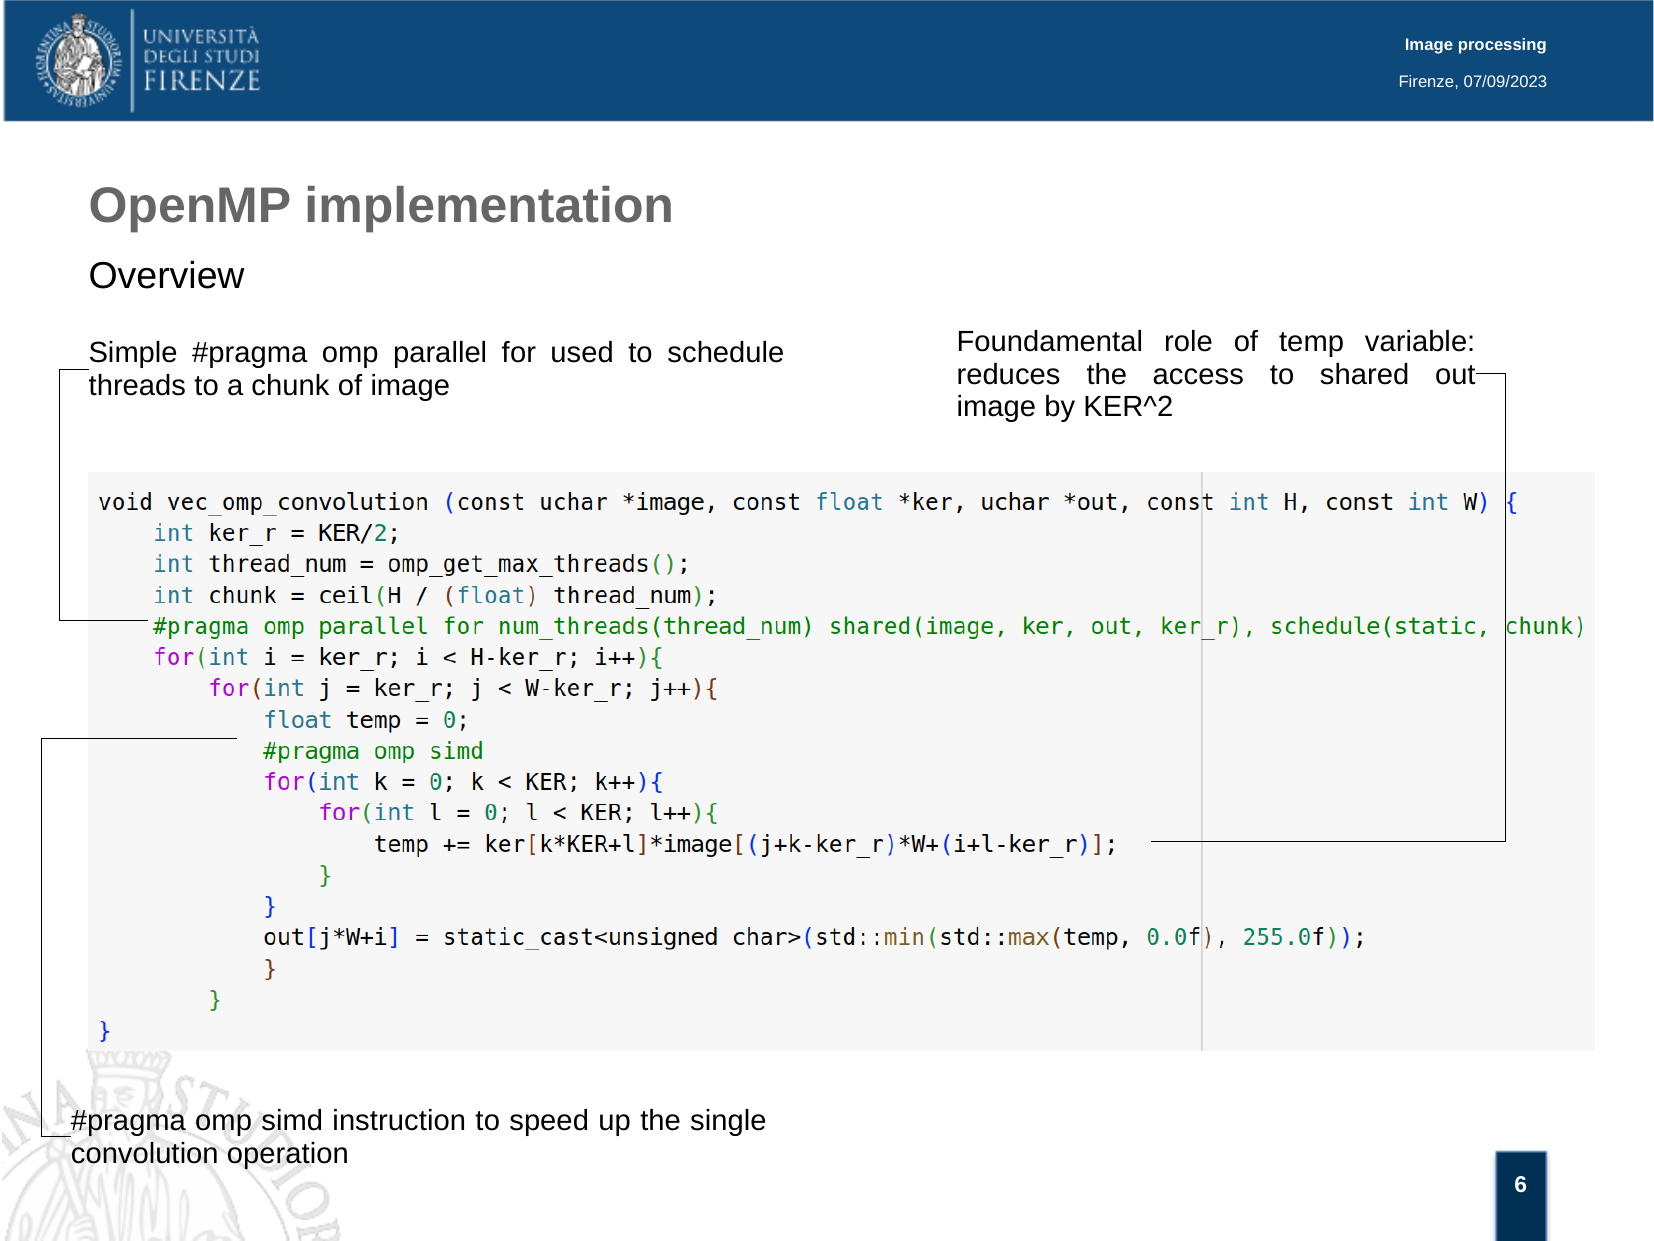

Image processing
Firenze, 07/09/2023
OpenMP implementation
Overview
Simple #pragma omp parallel for used to schedule threads to a chunk of image
Foundamental role of temp variable: reduces the access to shared out image by KER^2
#pragma omp simd instruction to speed up the single convolution operation
6